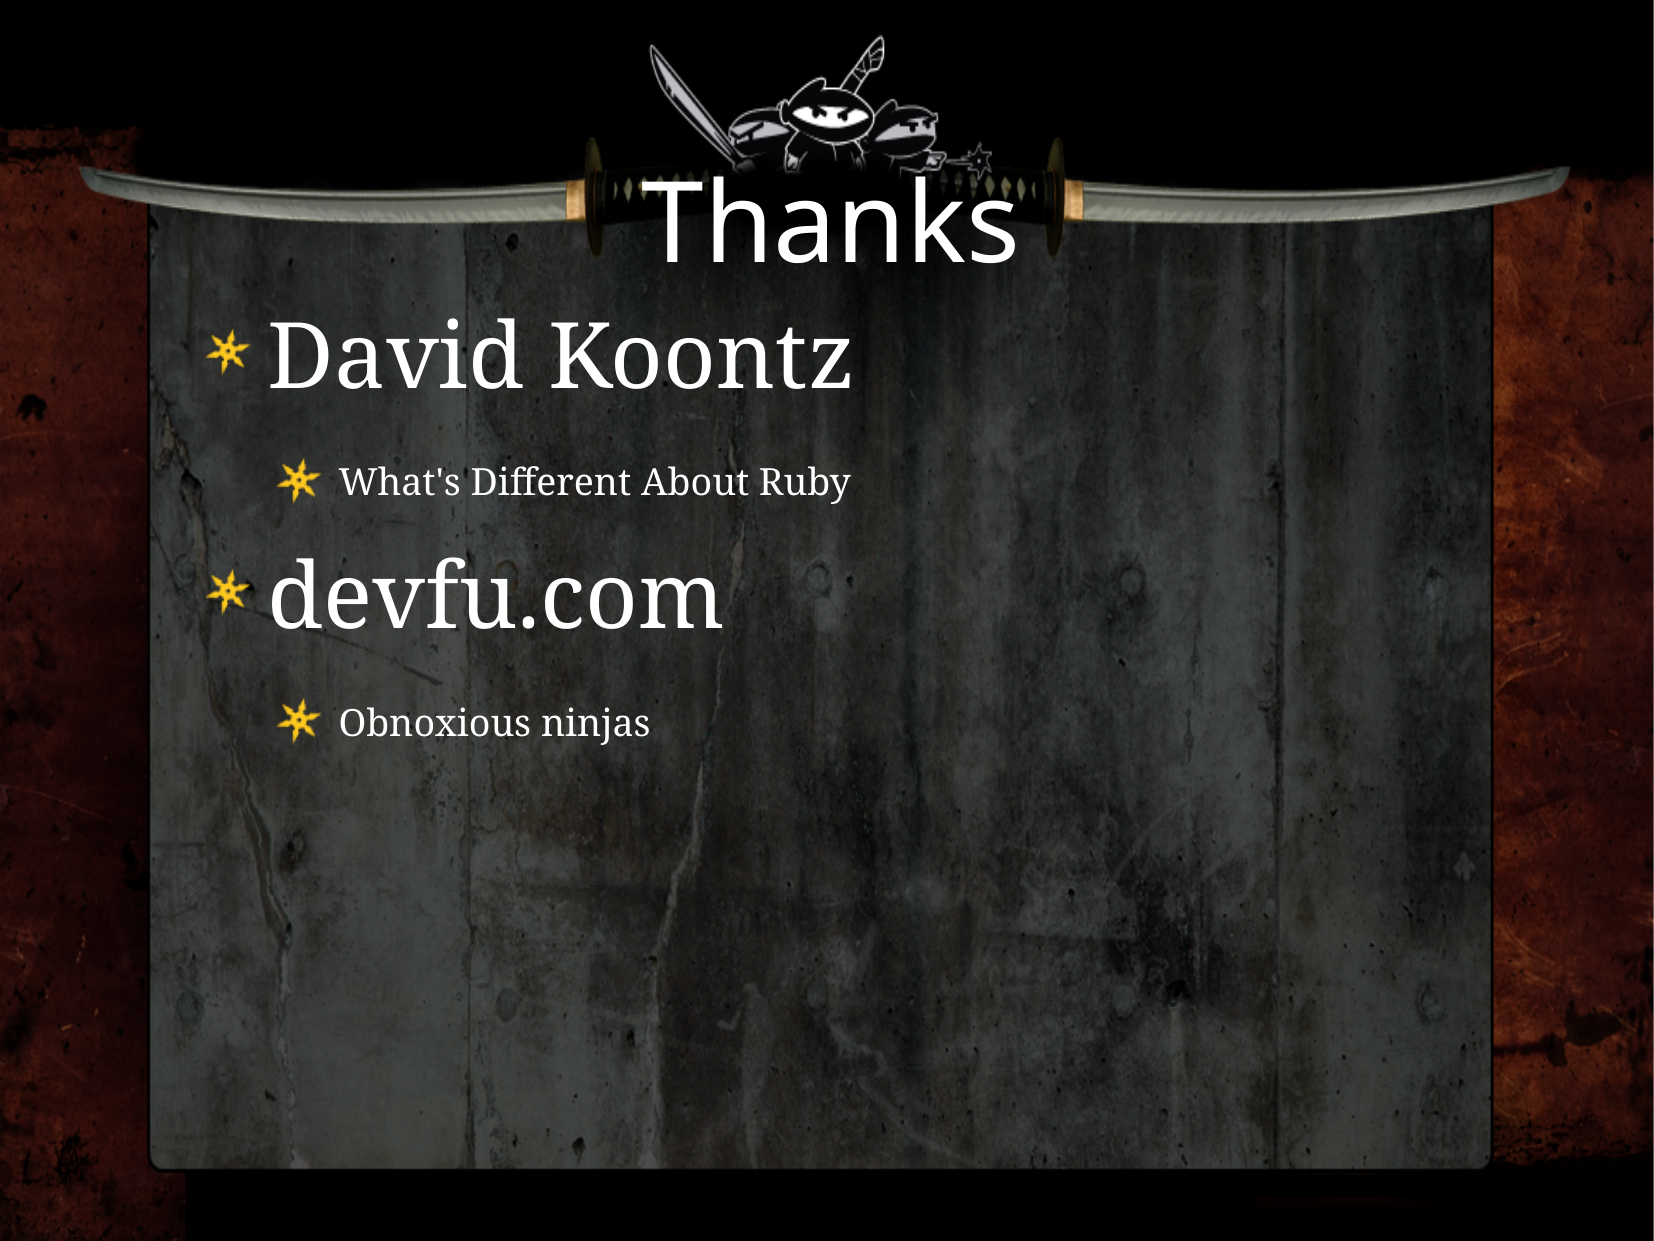

# Thanks
David Koontz
What's Different About Ruby
devfu.com
Obnoxious ninjas